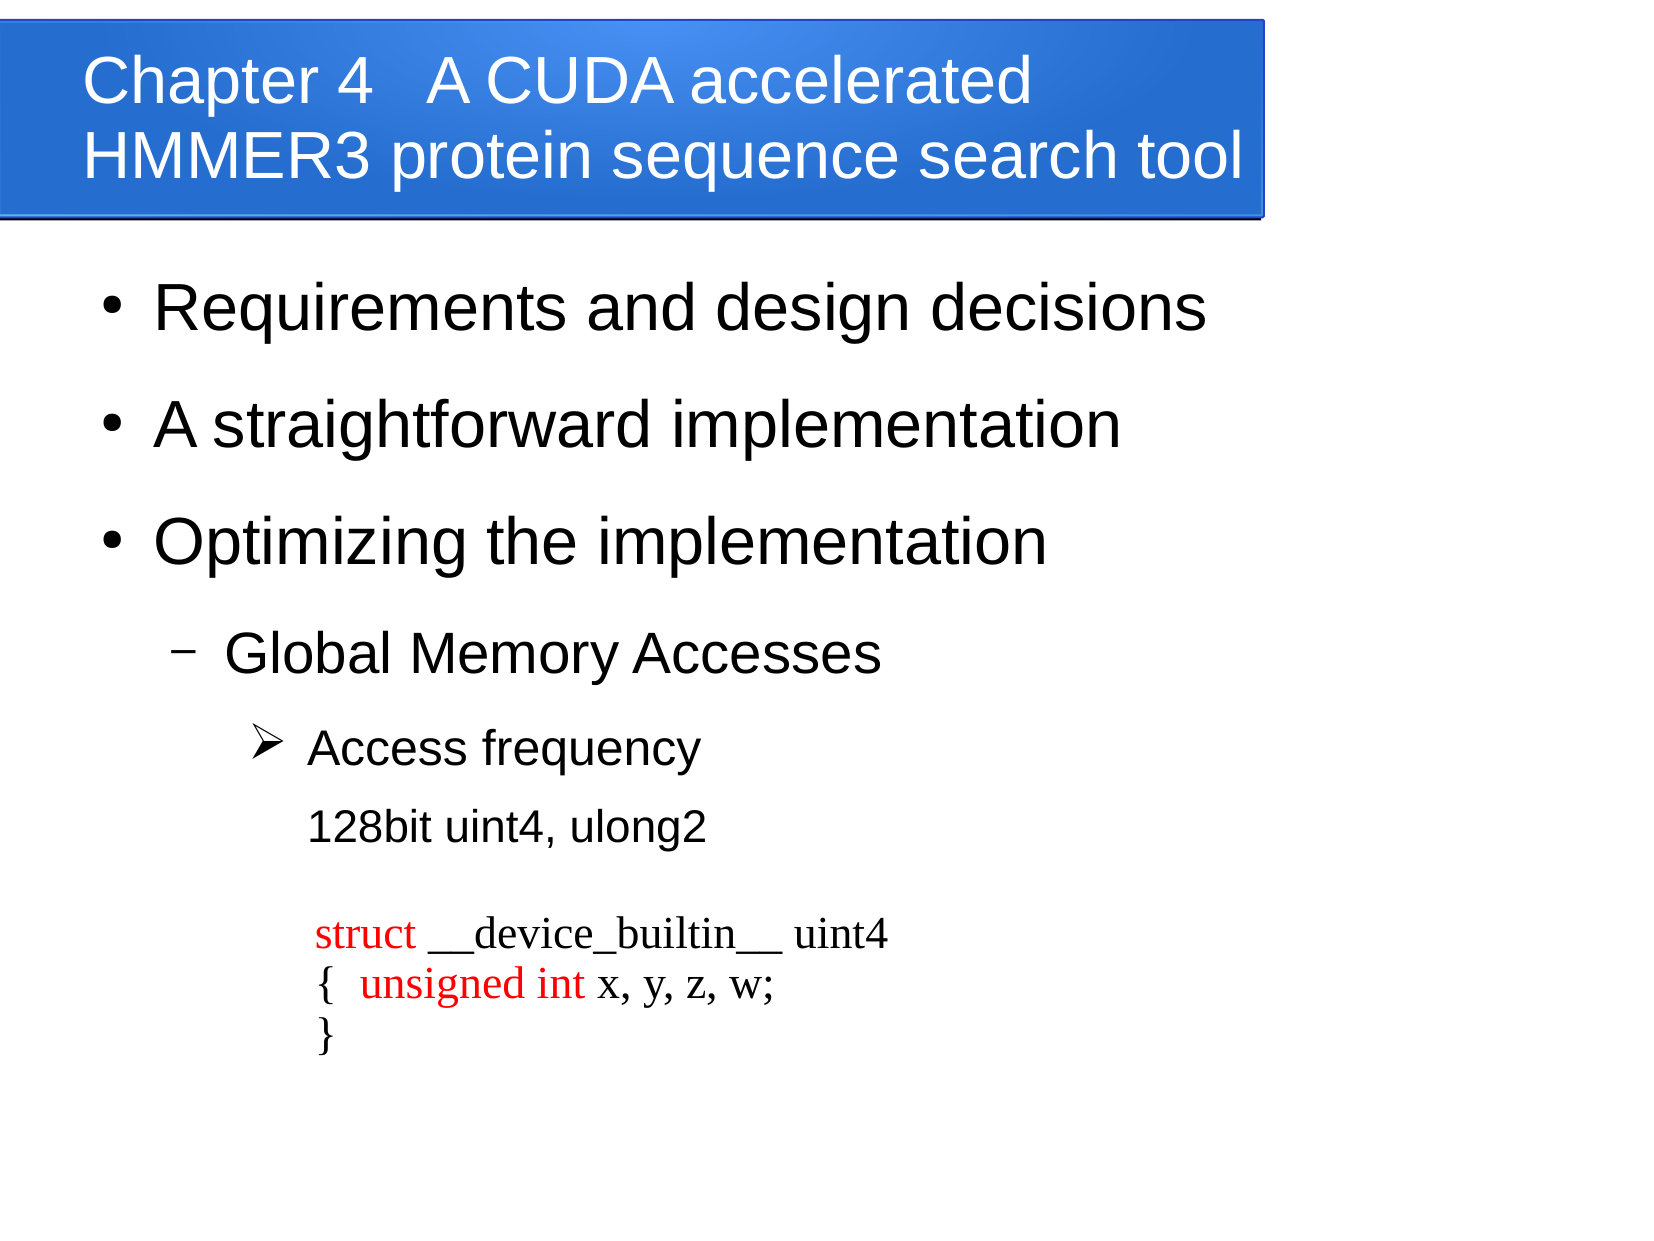

# Chapter 4 A CUDA accelerated HMMER3 protein sequence search tool
Requirements and design decisions
A straightforward implementation
Optimizing the implementation
Global Memory Accesses
Access frequency
128bit uint4, ulong2
struct __device_builtin__ uint4
{ unsigned int x, y, z, w;
}